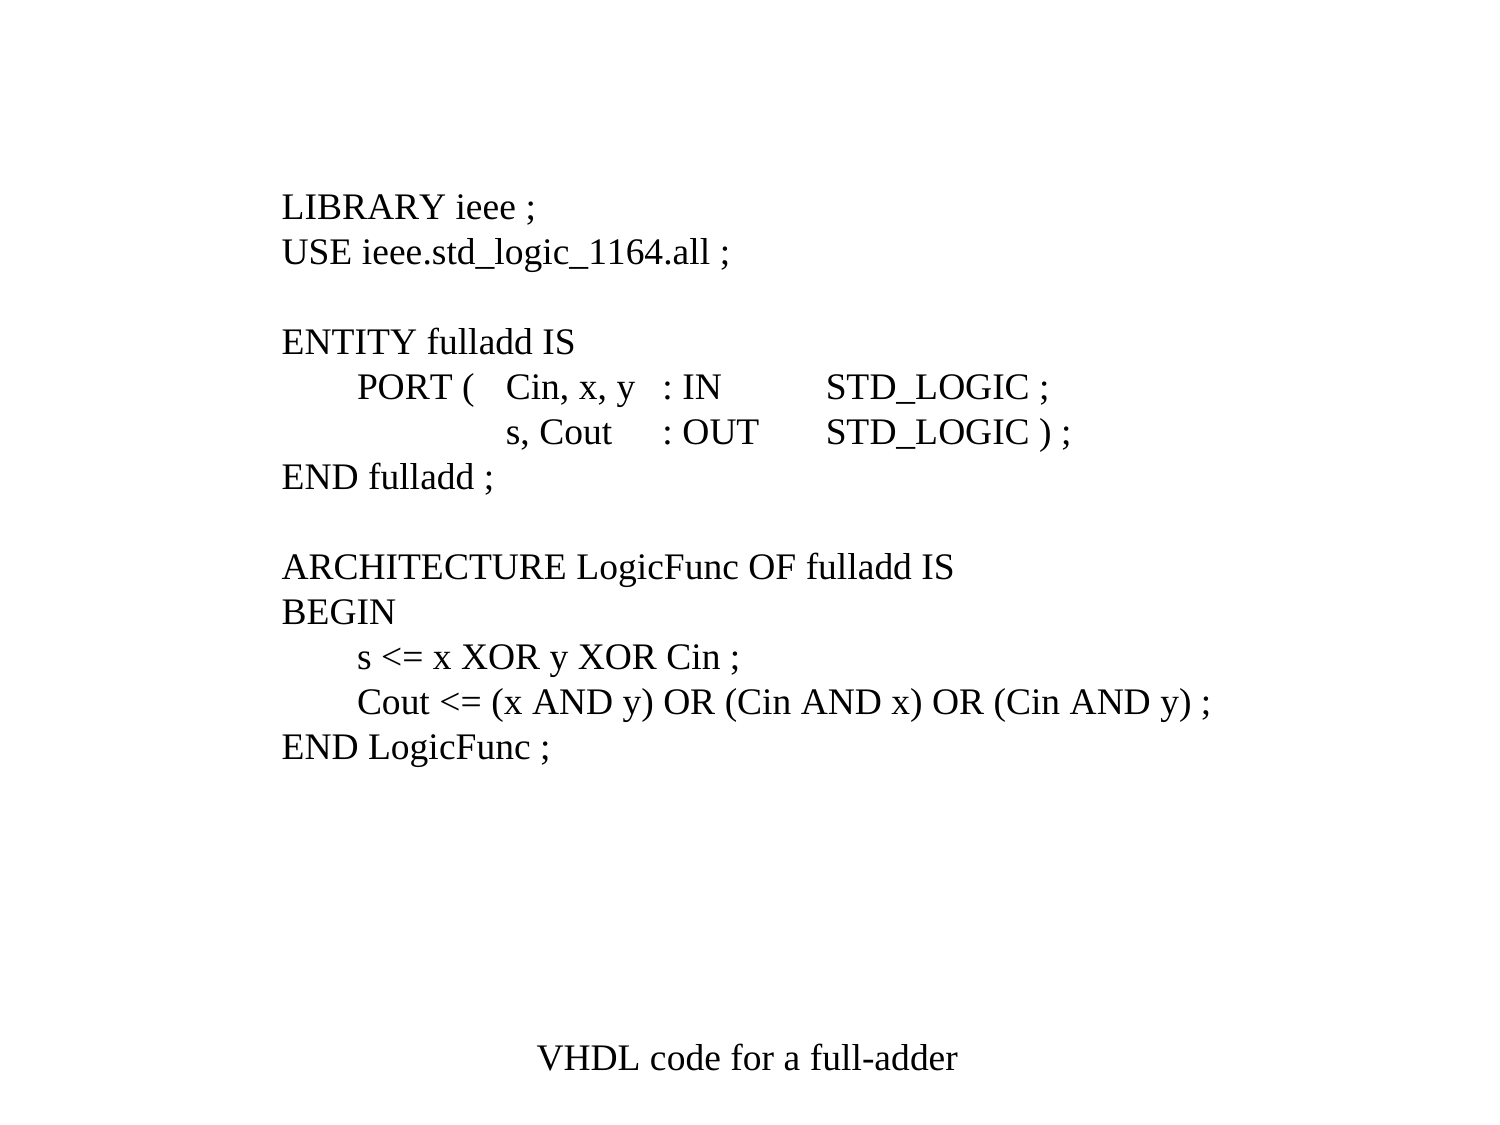

LIBRARY ieee ;
USE ieee.std_logic_1164.all ;
ENTITY fulladd IS
	PORT (	Cin, x, y	: IN 		STD_LOGIC ;
		s, Cout	: OUT 		STD_LOGIC ) ;
END fulladd ;
ARCHITECTURE LogicFunc OF fulladd IS
BEGIN
	s <= x XOR y XOR Cin ;
	Cout <= (x AND y) OR (Cin AND x) OR (Cin AND y) ;
END LogicFunc ;
VHDL code for a full-adder